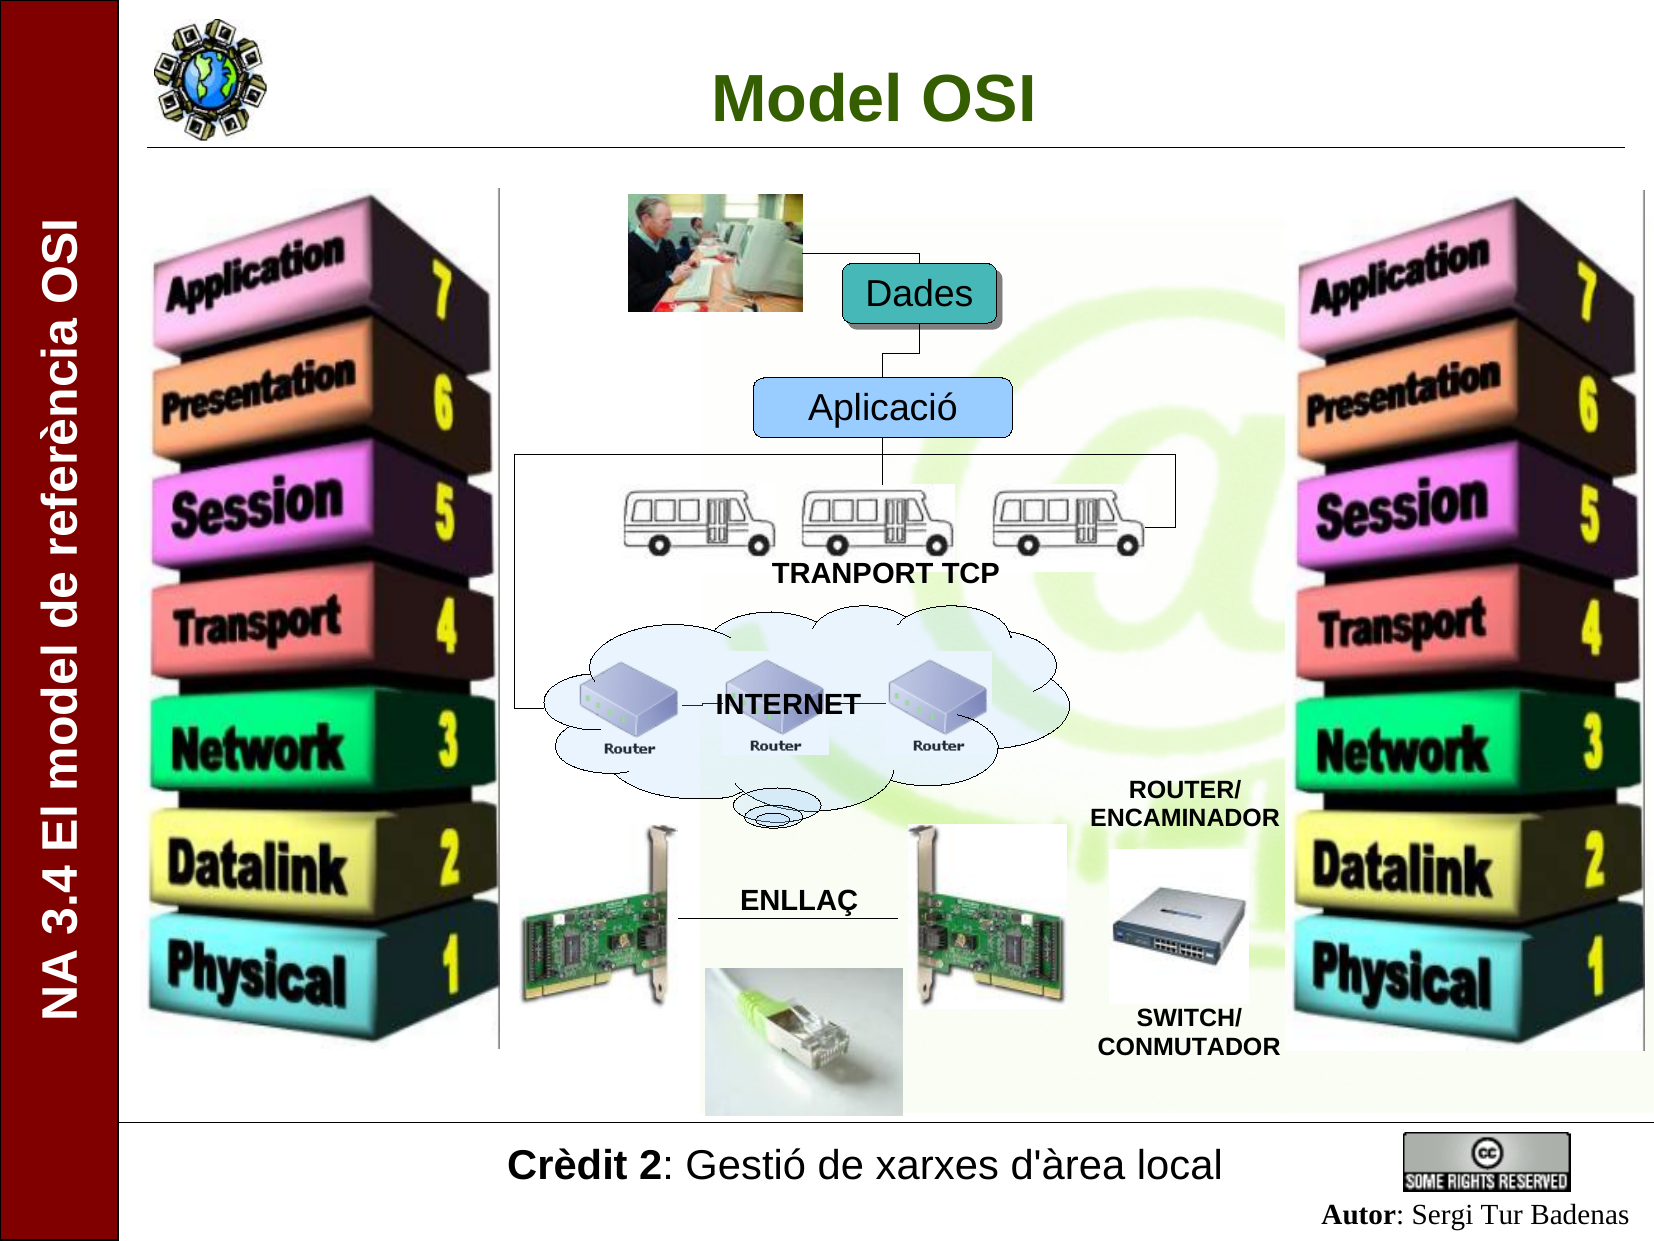

# Model OSI
Dades
Aplicació
TRANPORT TCP
INTERNET
ROUTER/
ENCAMINADOR
ENLLAÇ
SWITCH/
CONMUTADOR